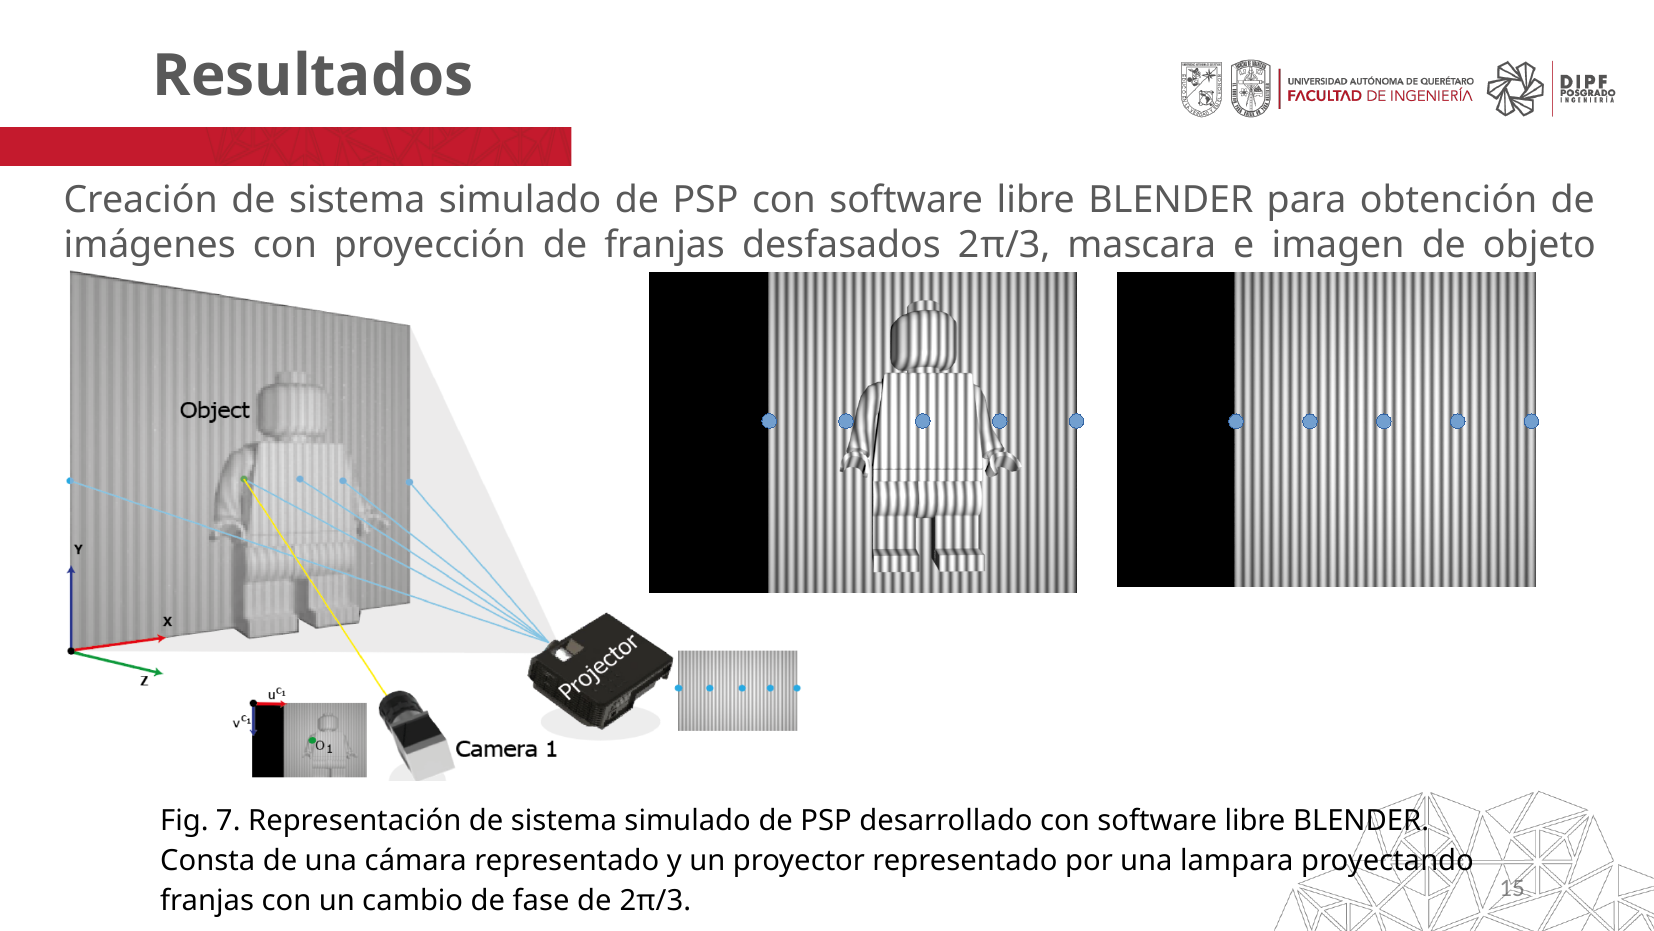

Resultados
Creación de sistema simulado de PSP con software libre BLENDER para obtención de imágenes con proyección de franjas desfasados 2π/3, mascara e imagen de objeto real.
Fig. 7. Representación de sistema simulado de PSP desarrollado con software libre BLENDER. Consta de una cámara representado y un proyector representado por una lampara proyectando franjas con un cambio de fase de 2π/3.
15